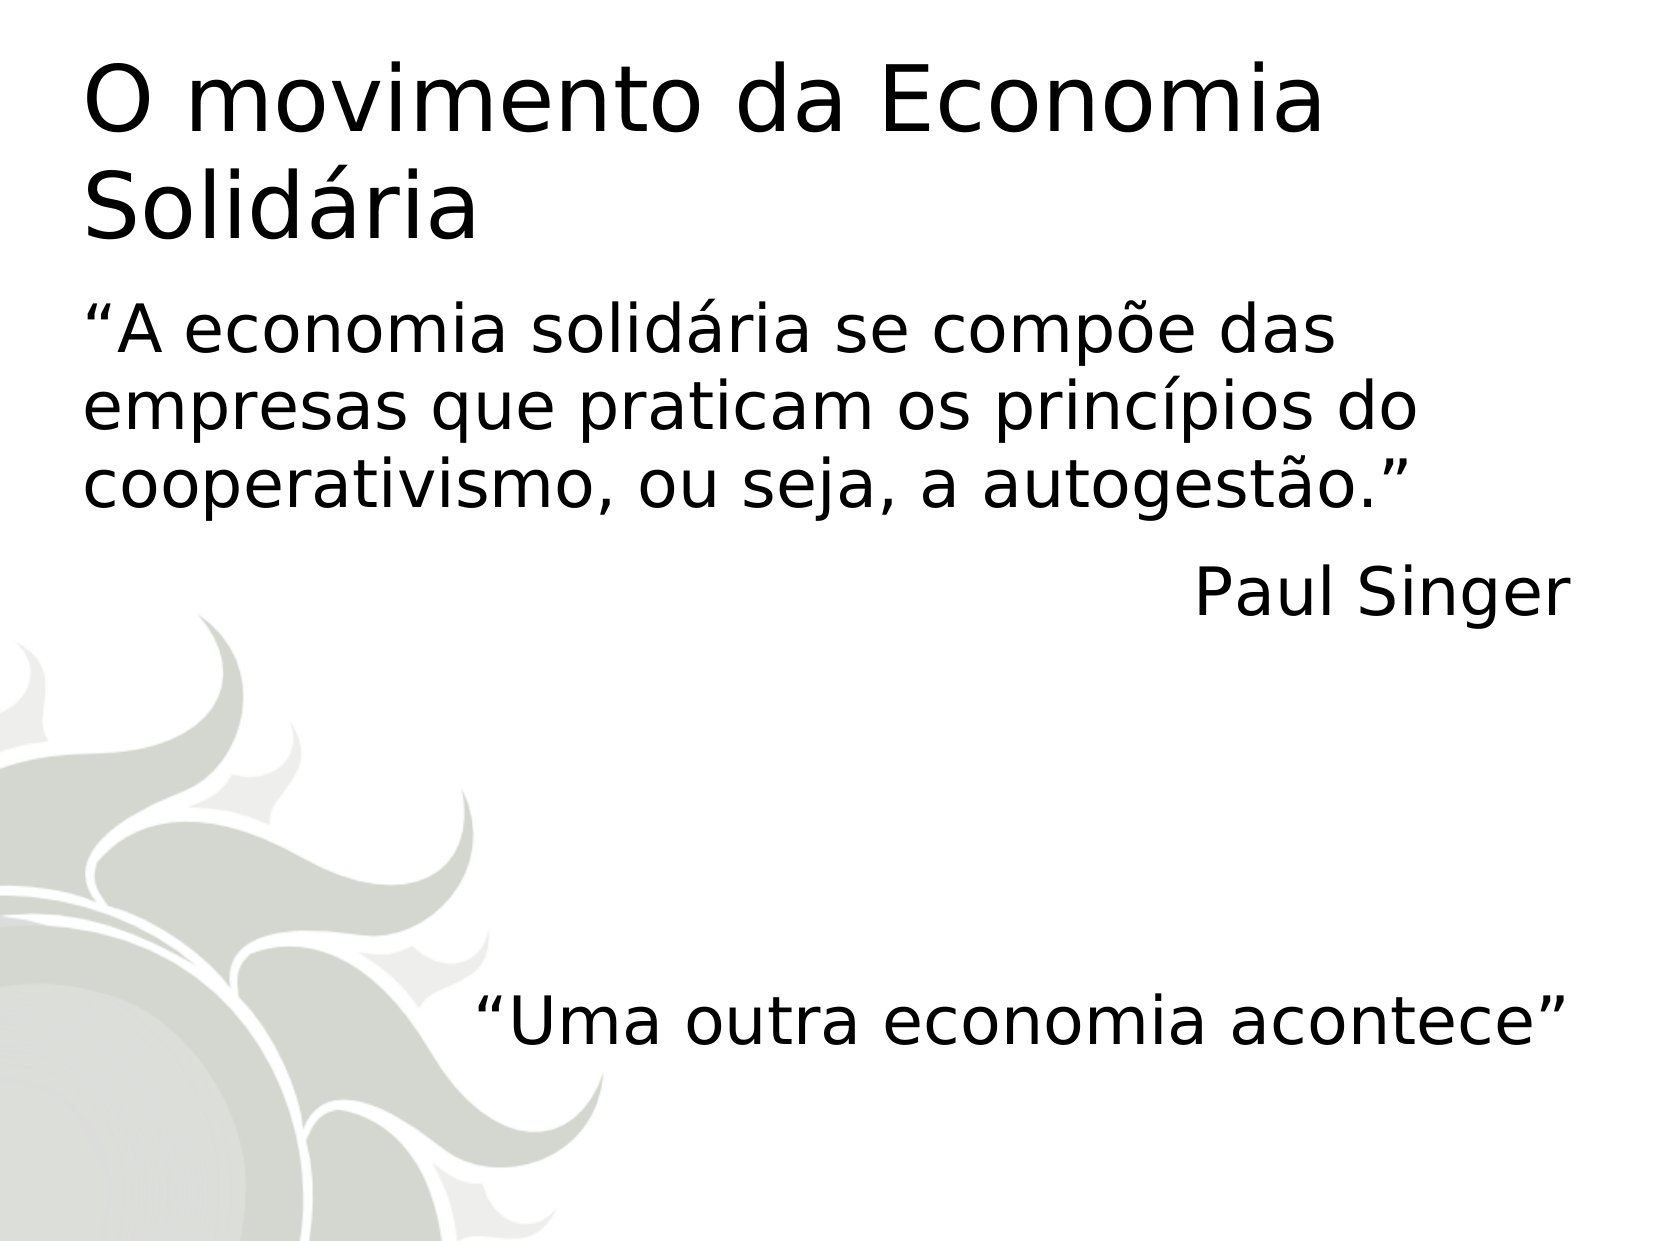

# O movimento da Economia Solidária
“A economia solidária se compõe das empresas que praticam os princípios do cooperativismo, ou seja, a autogestão.”
Paul Singer
“Uma outra economia acontece”